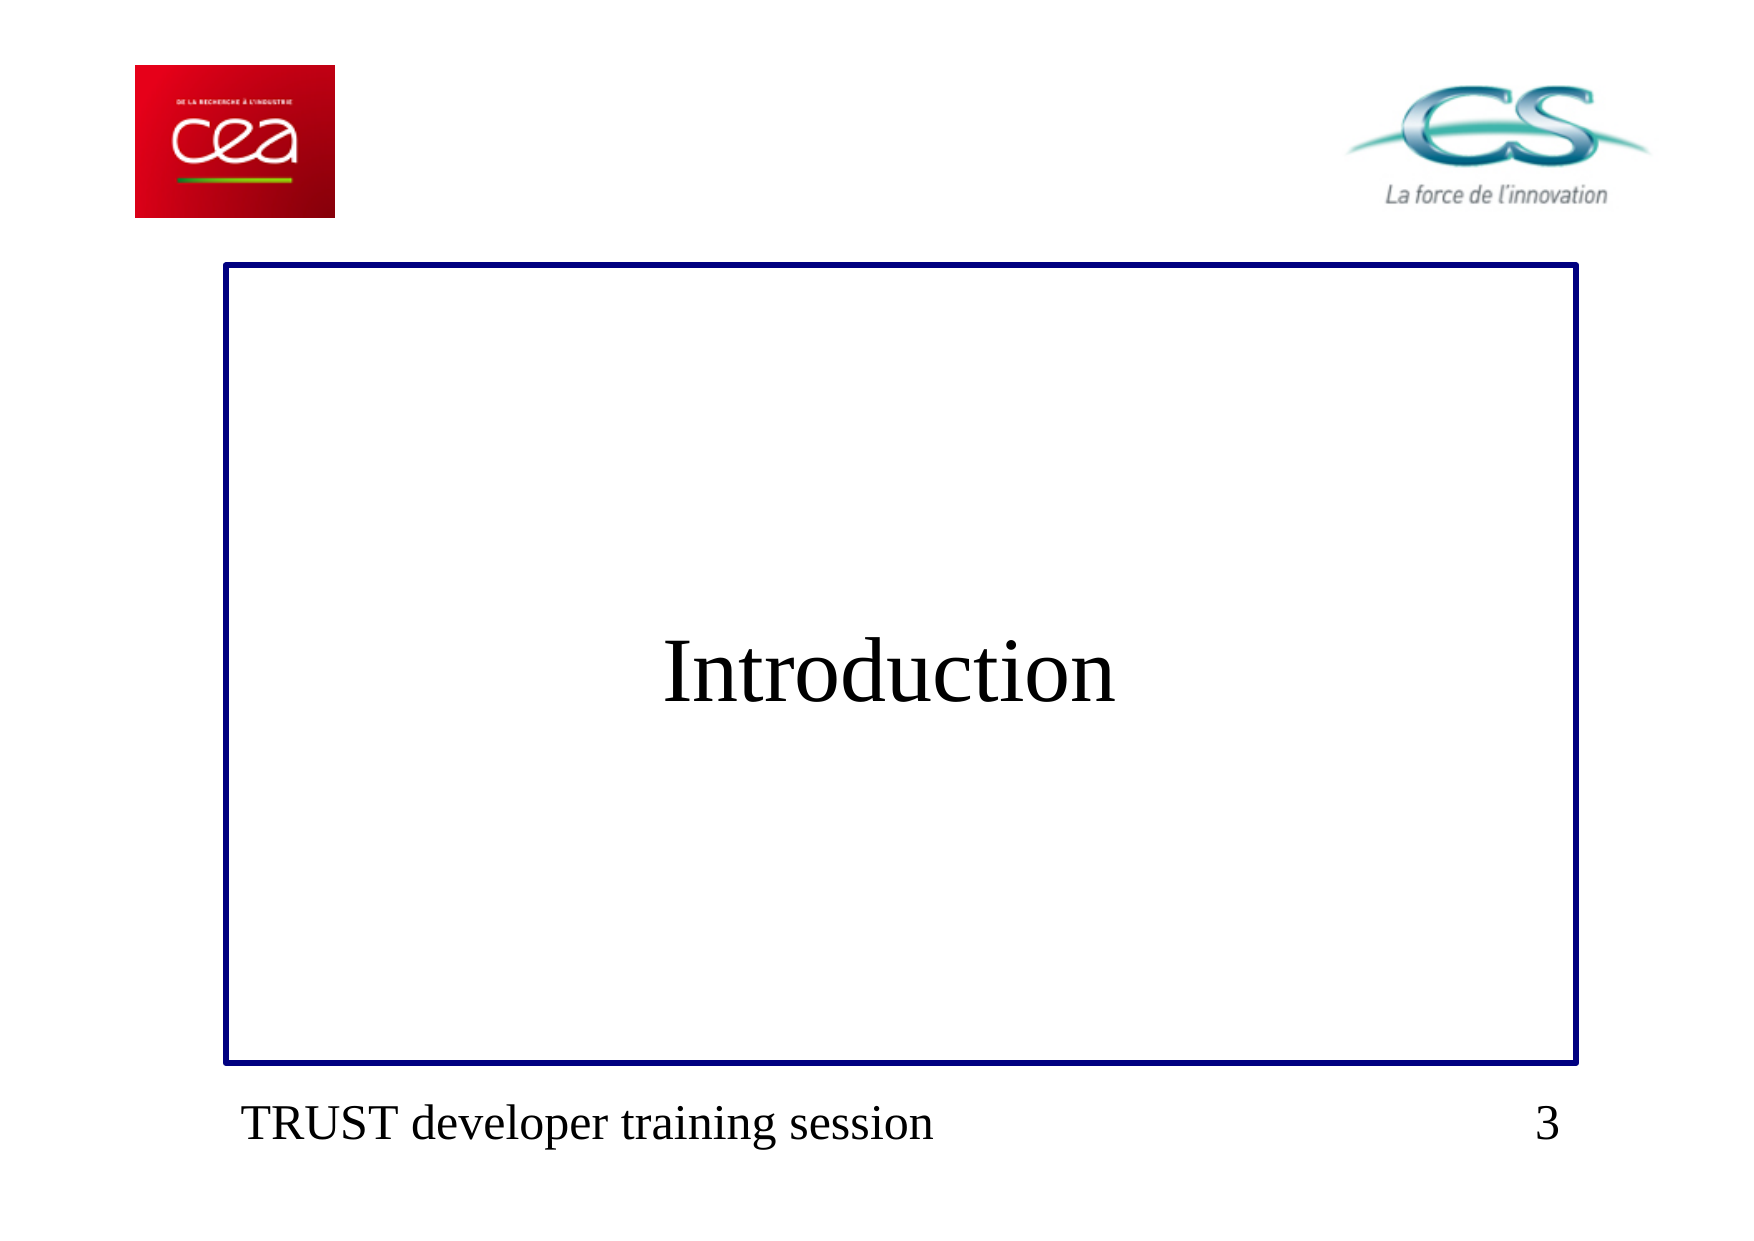

# Introduction
TRUST developer training session
3